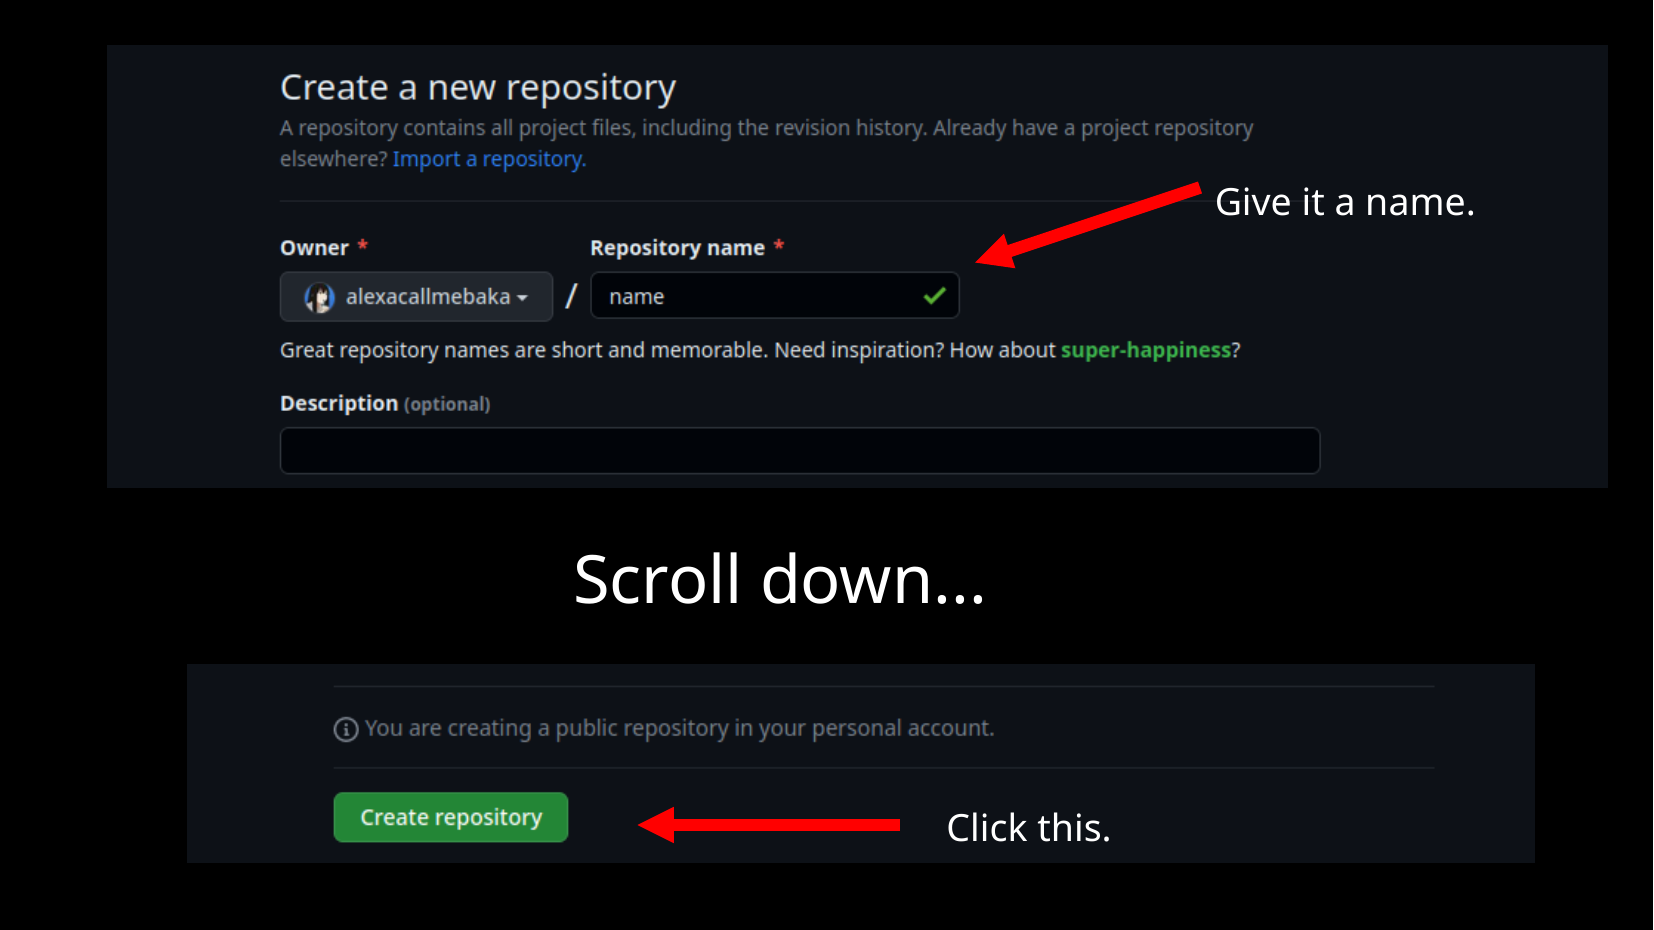

Give it a name.
Scroll down...
Click this.